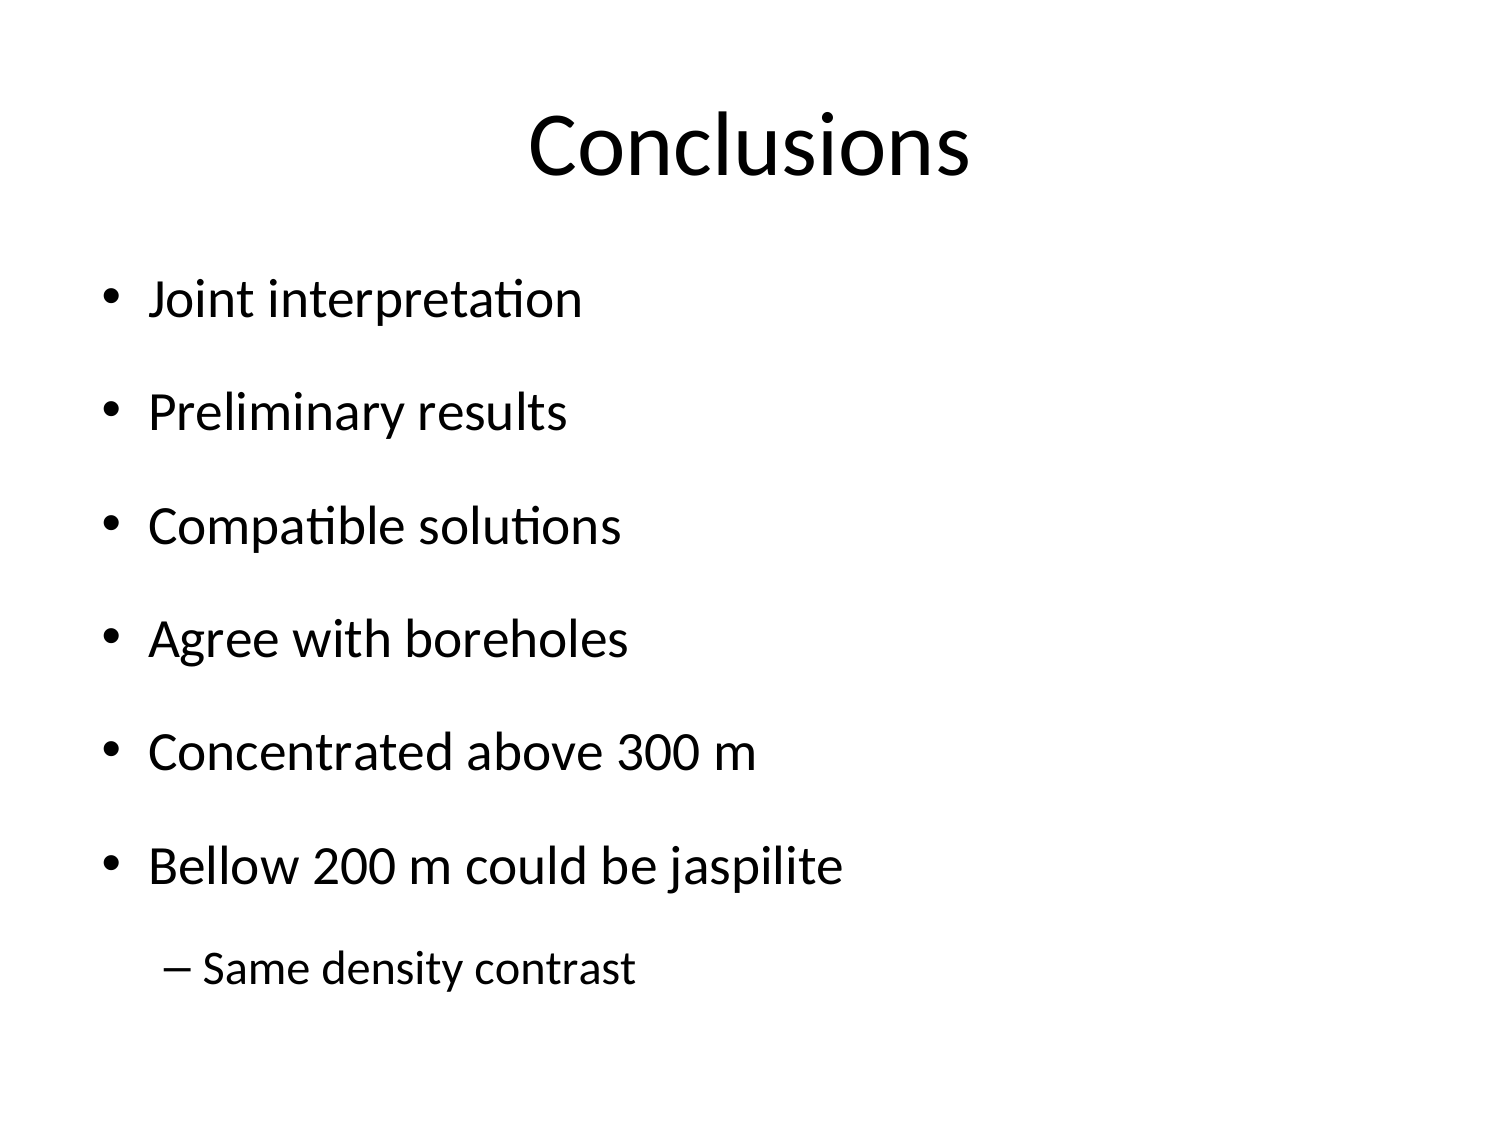

# Conclusions
Joint interpretation
Preliminary results
Compatible solutions
Agree with boreholes
Concentrated above 300 m
Bellow 200 m could be jaspilite
Same density contrast